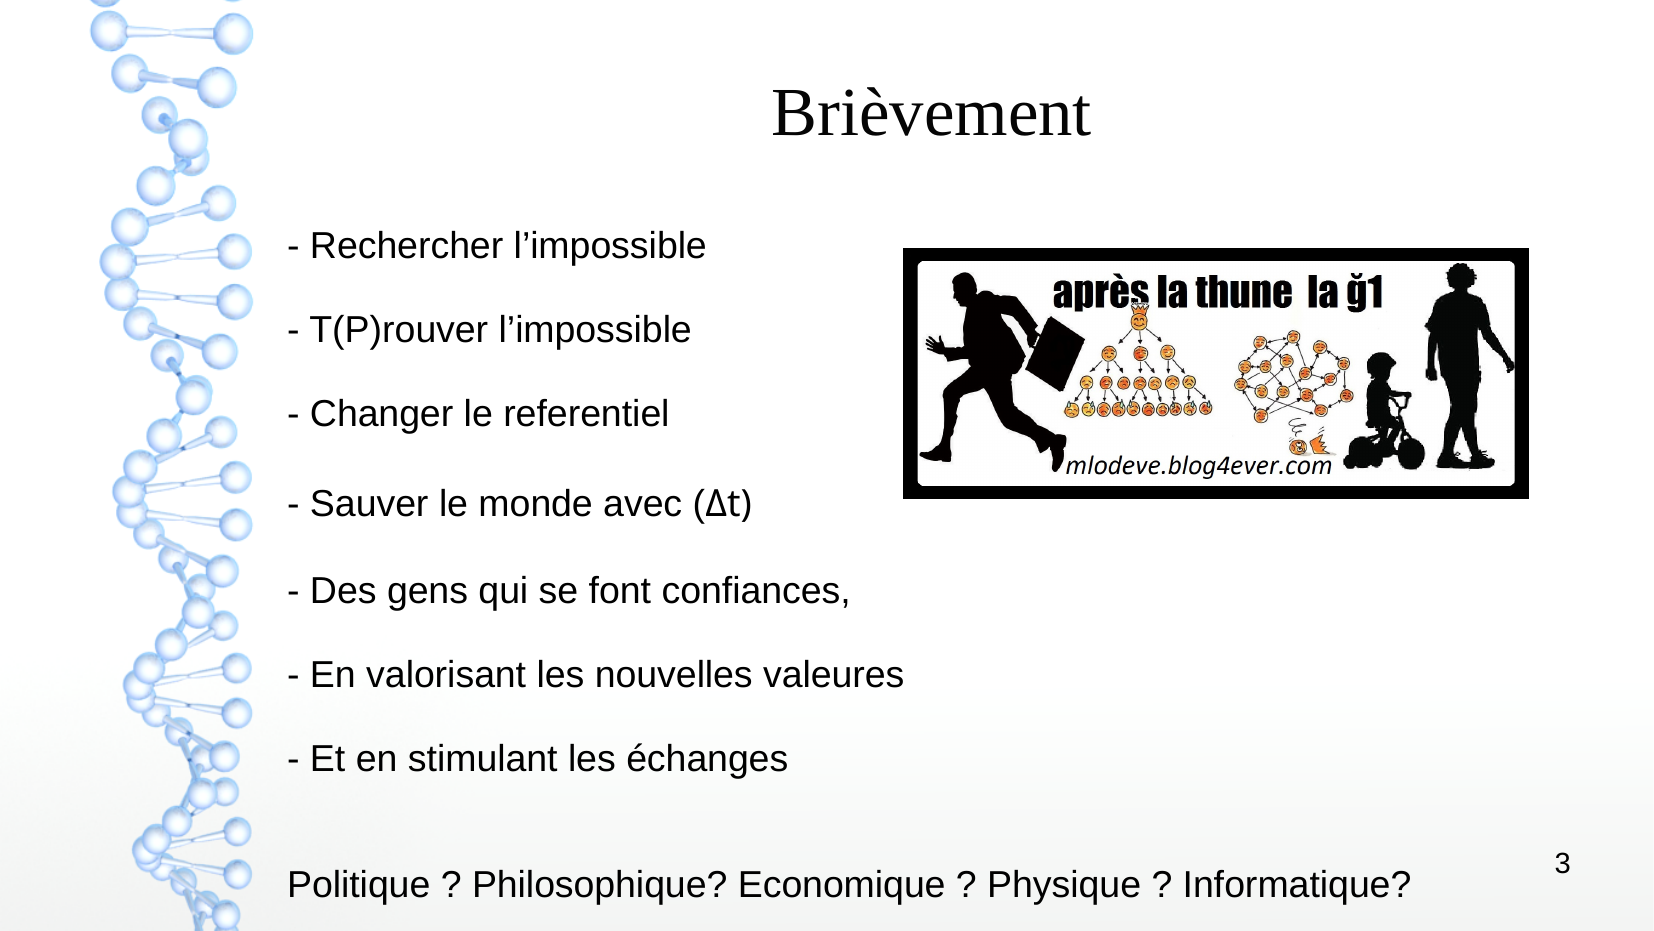

# Brièvement
- Rechercher l’impossible
- T(P)rouver l’impossible
- Changer le referentiel
- Sauver le monde avec (Δt)
- Des gens qui se font confiances,
- En valorisant les nouvelles valeures
- Et en stimulant les échanges
Politique ? Philosophique? Economique ? Physique ? Informatique?
3